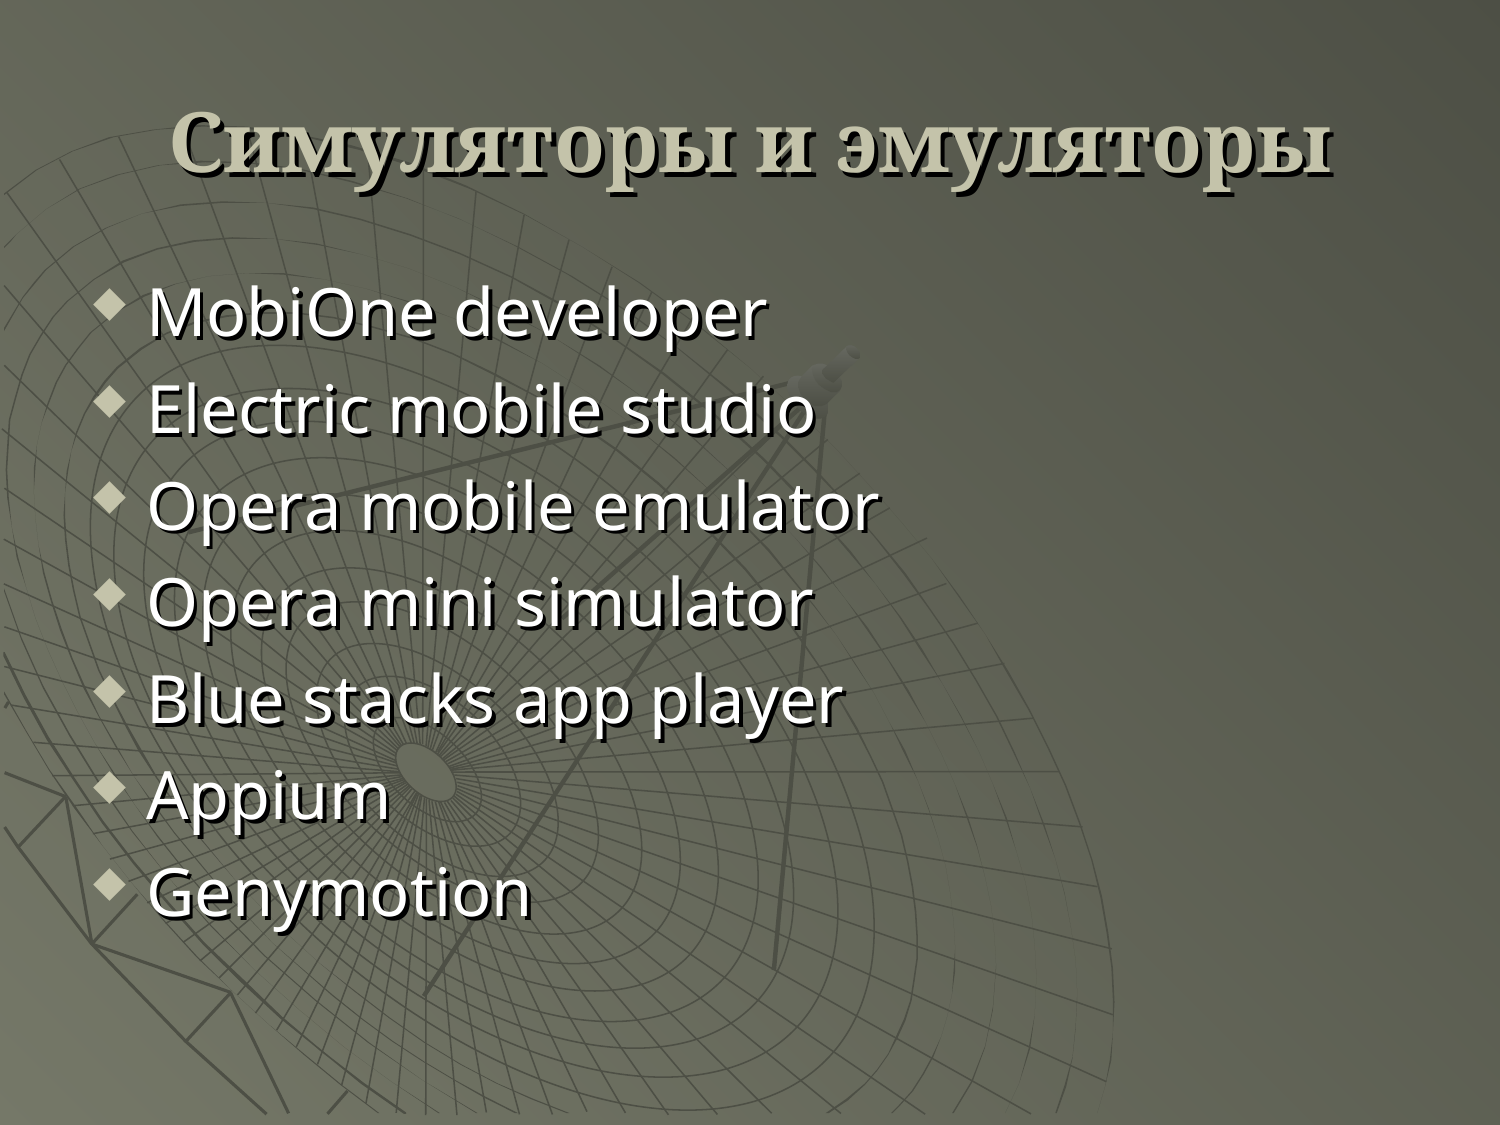

# Симуляторы и эмуляторы
MobiOne developer
Electric mobile studio
Opera mobile emulator
Opera mini simulator
Blue stacks app player
Appium
Genymotion